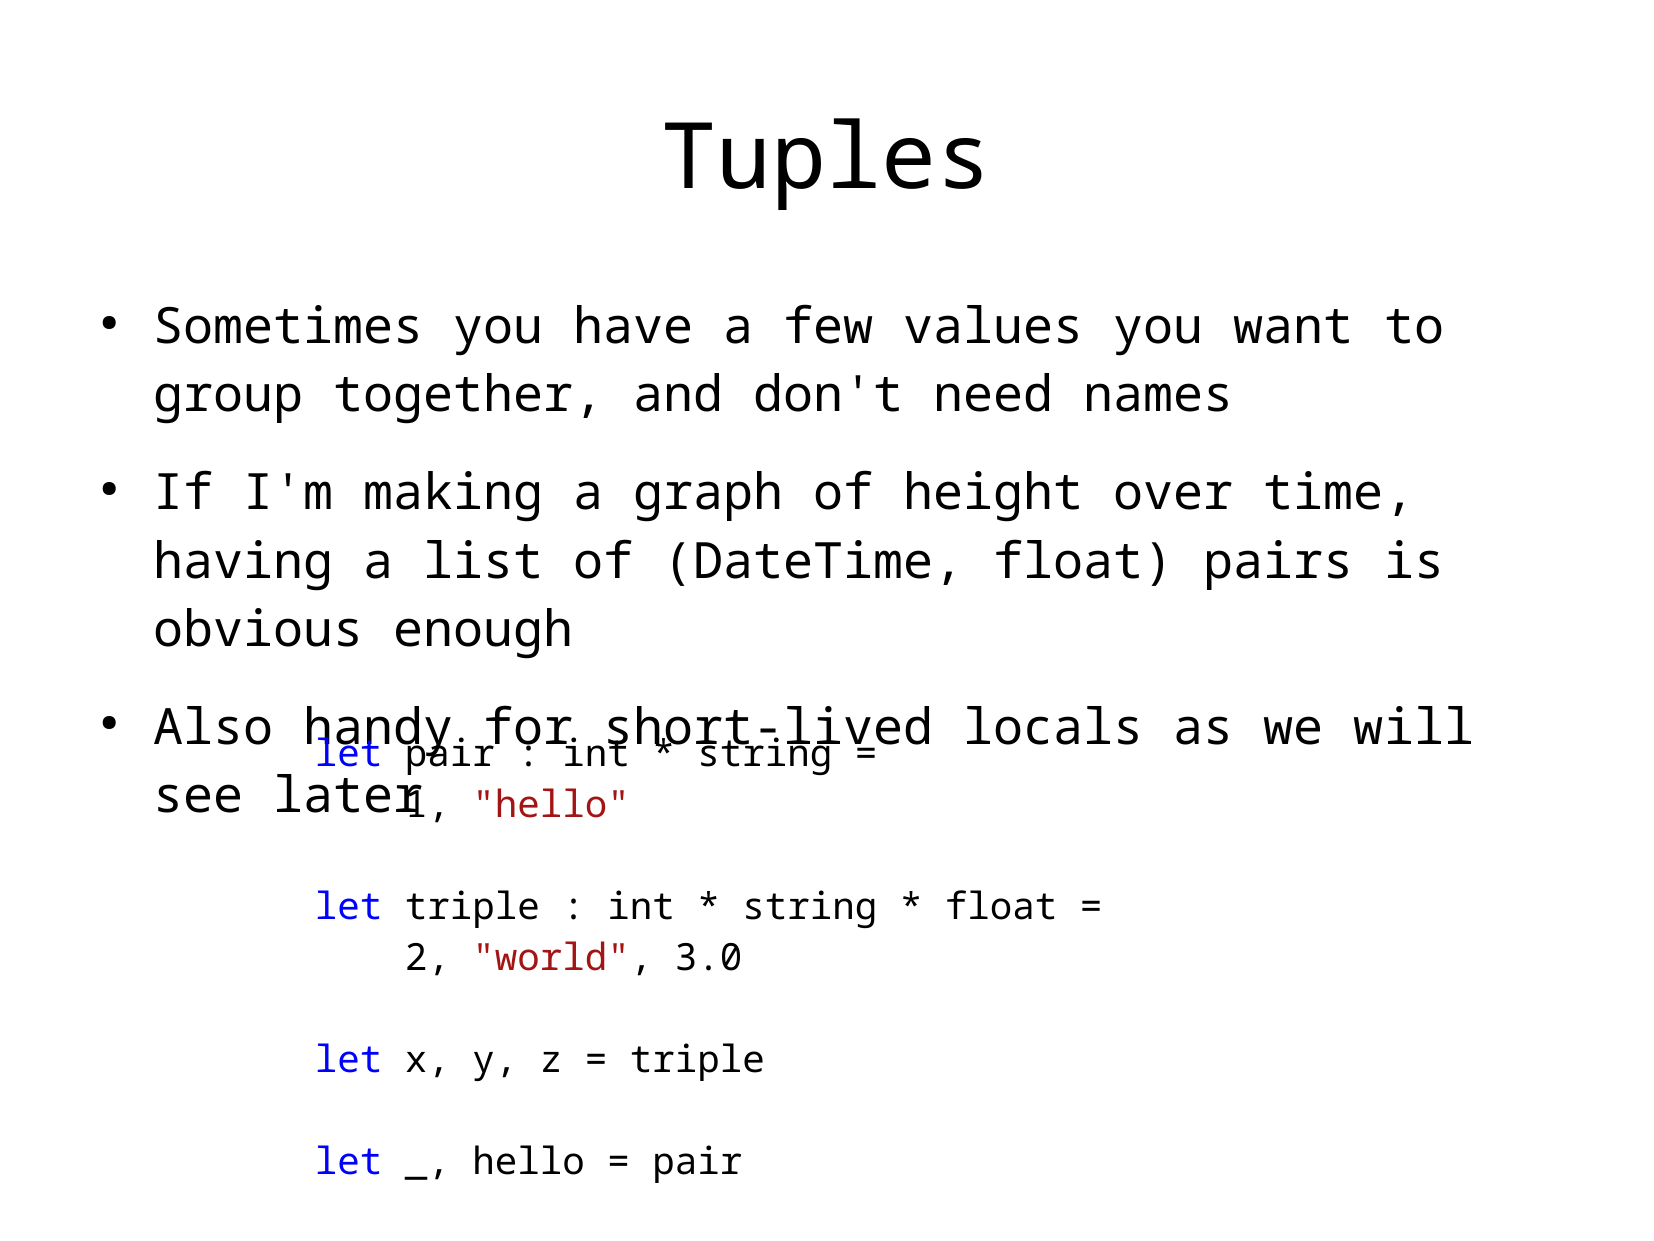

# Tuples
Sometimes you have a few values you want to group together, and don't need names
If I'm making a graph of height over time, having a list of (DateTime, float) pairs is obvious enough
Also handy for short-lived locals as we will see later
let pair : int * string =
 1, "hello"
let triple : int * string * float =
 2, "world", 3.0
let x, y, z = triple
let _, hello = pair